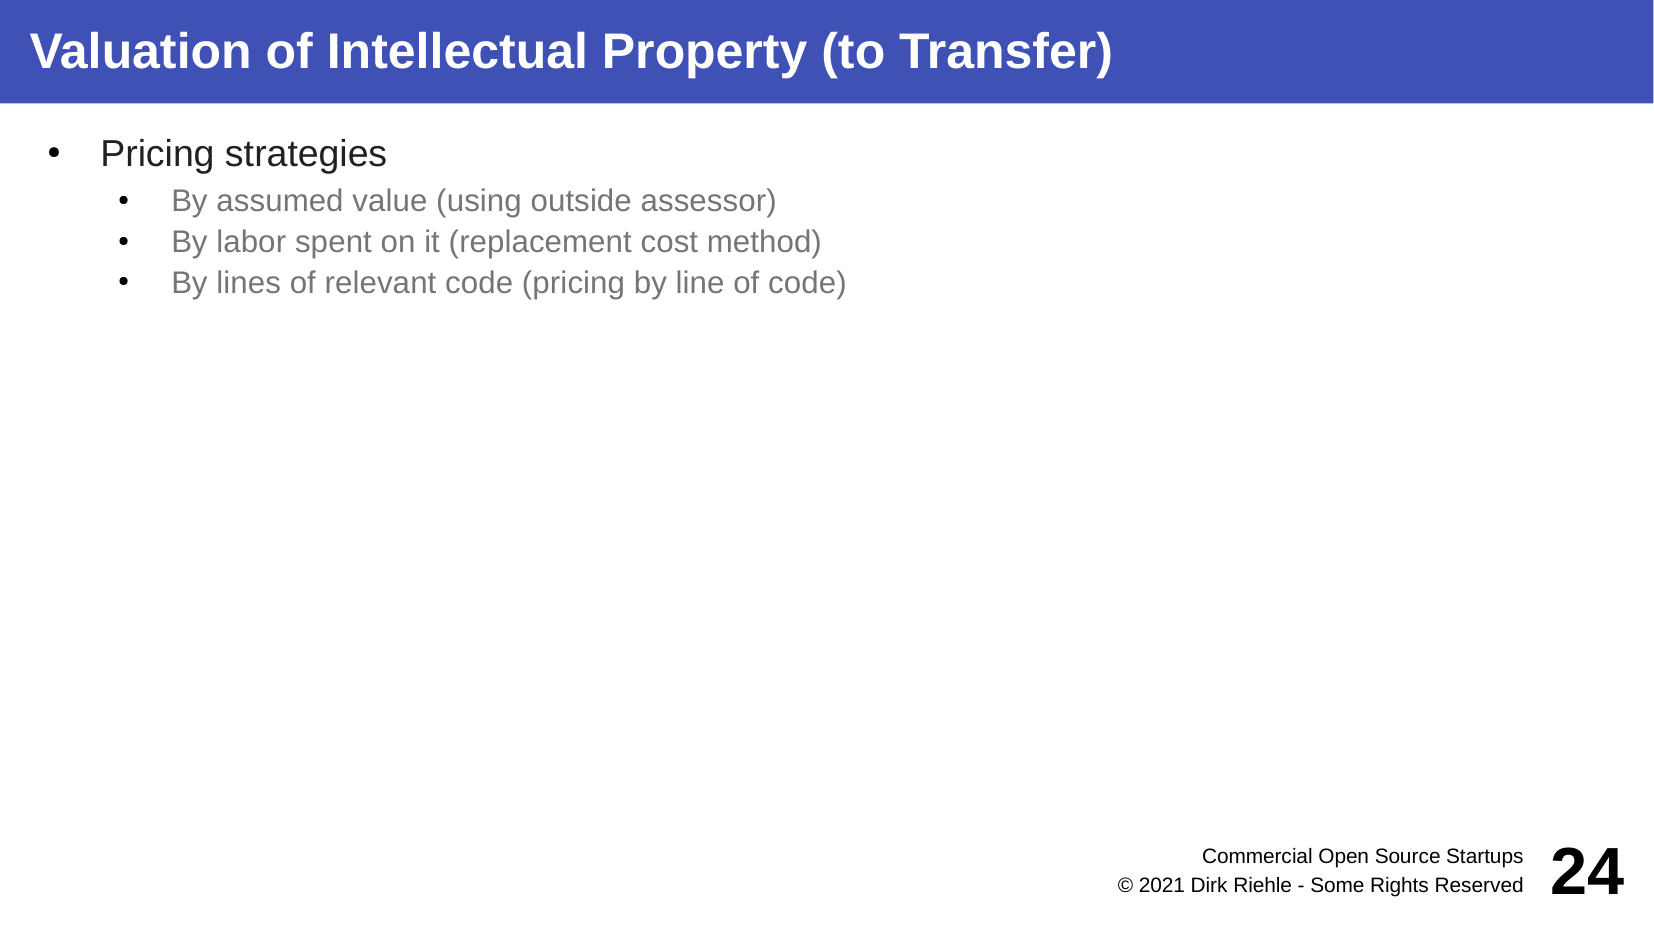

# Valuation of Intellectual Property (to Transfer)
Pricing strategies
By assumed value (using outside assessor)
By labor spent on it (replacement cost method)
By lines of relevant code (pricing by line of code)
Commercial Open Source Startups
24
© 2021 Dirk Riehle - Some Rights Reserved